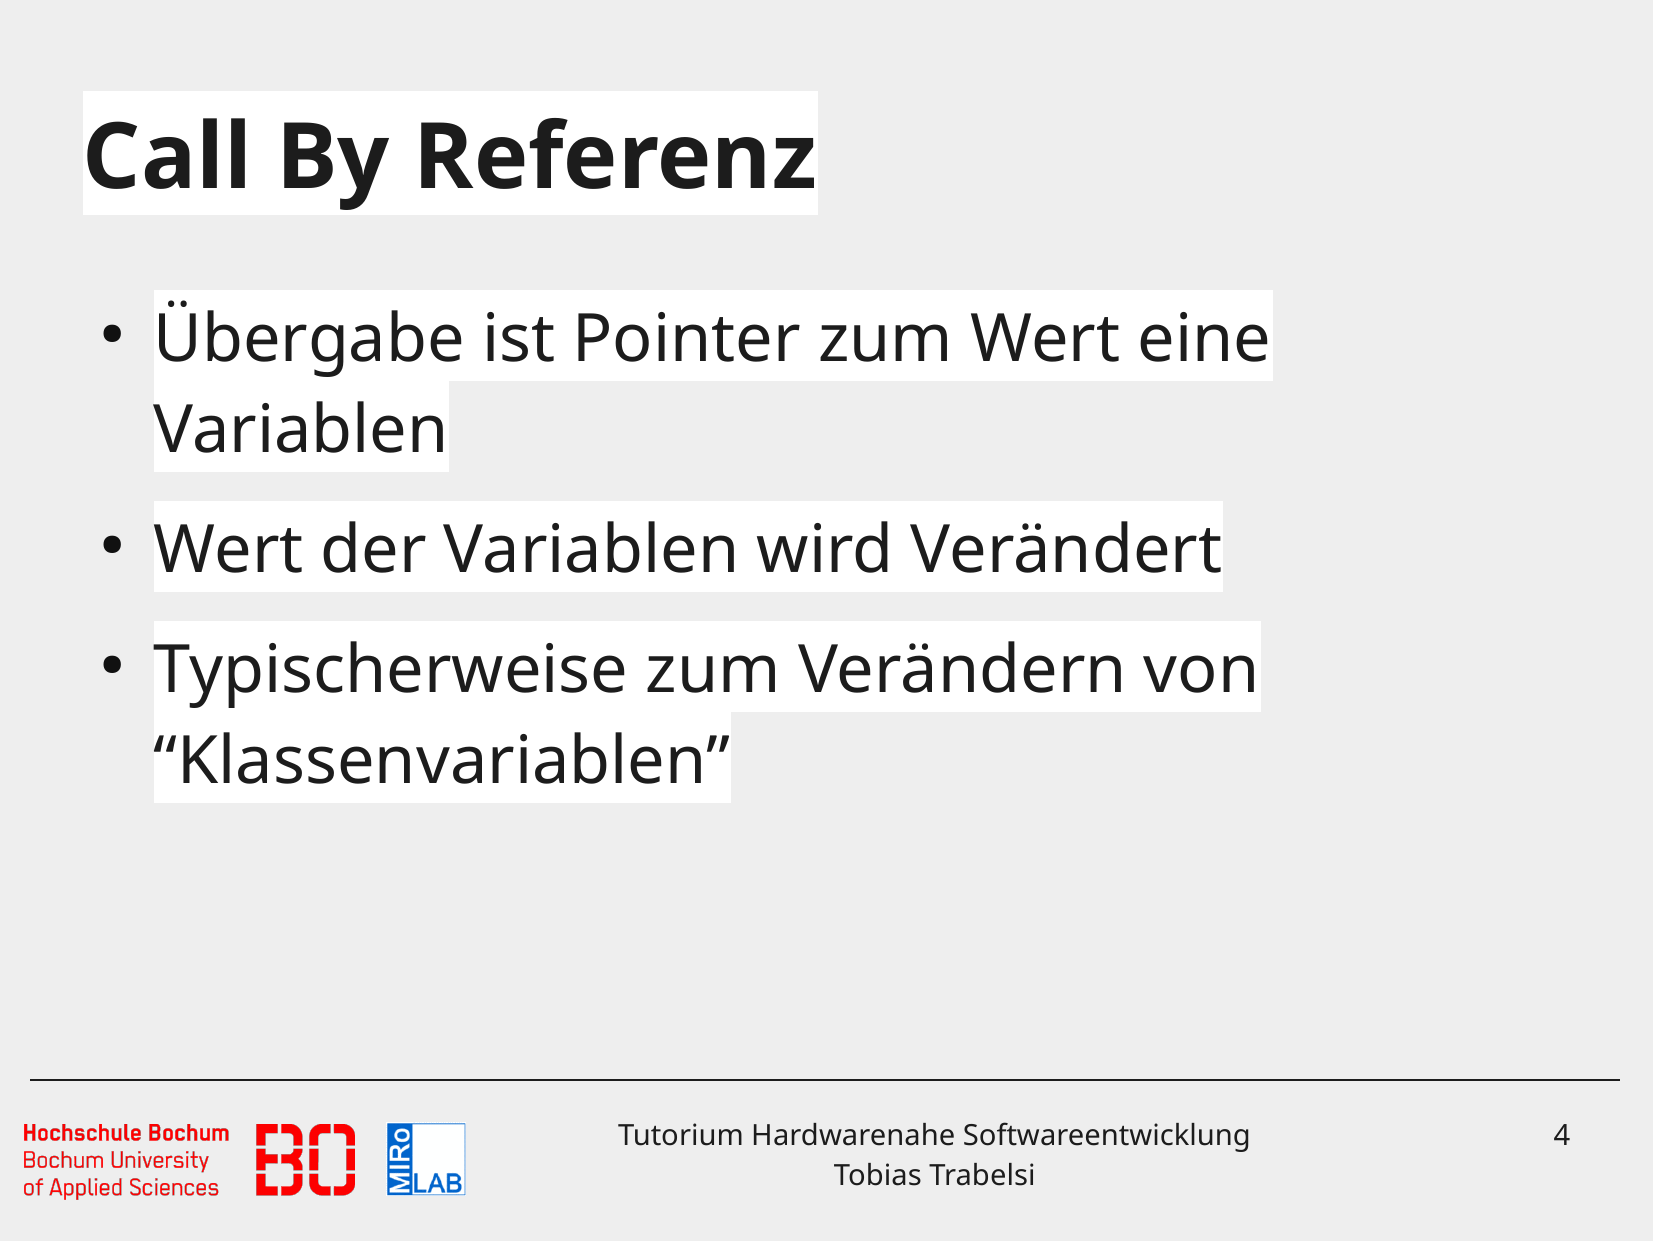

# Call By Referenz
Übergabe ist Pointer zum Wert eine Variablen
Wert der Variablen wird Verändert
Typischerweise zum Verändern von “Klassenvariablen”
Vanessa Böhrk - Tutorium Hardwarenahe Softwareentwicklung
4